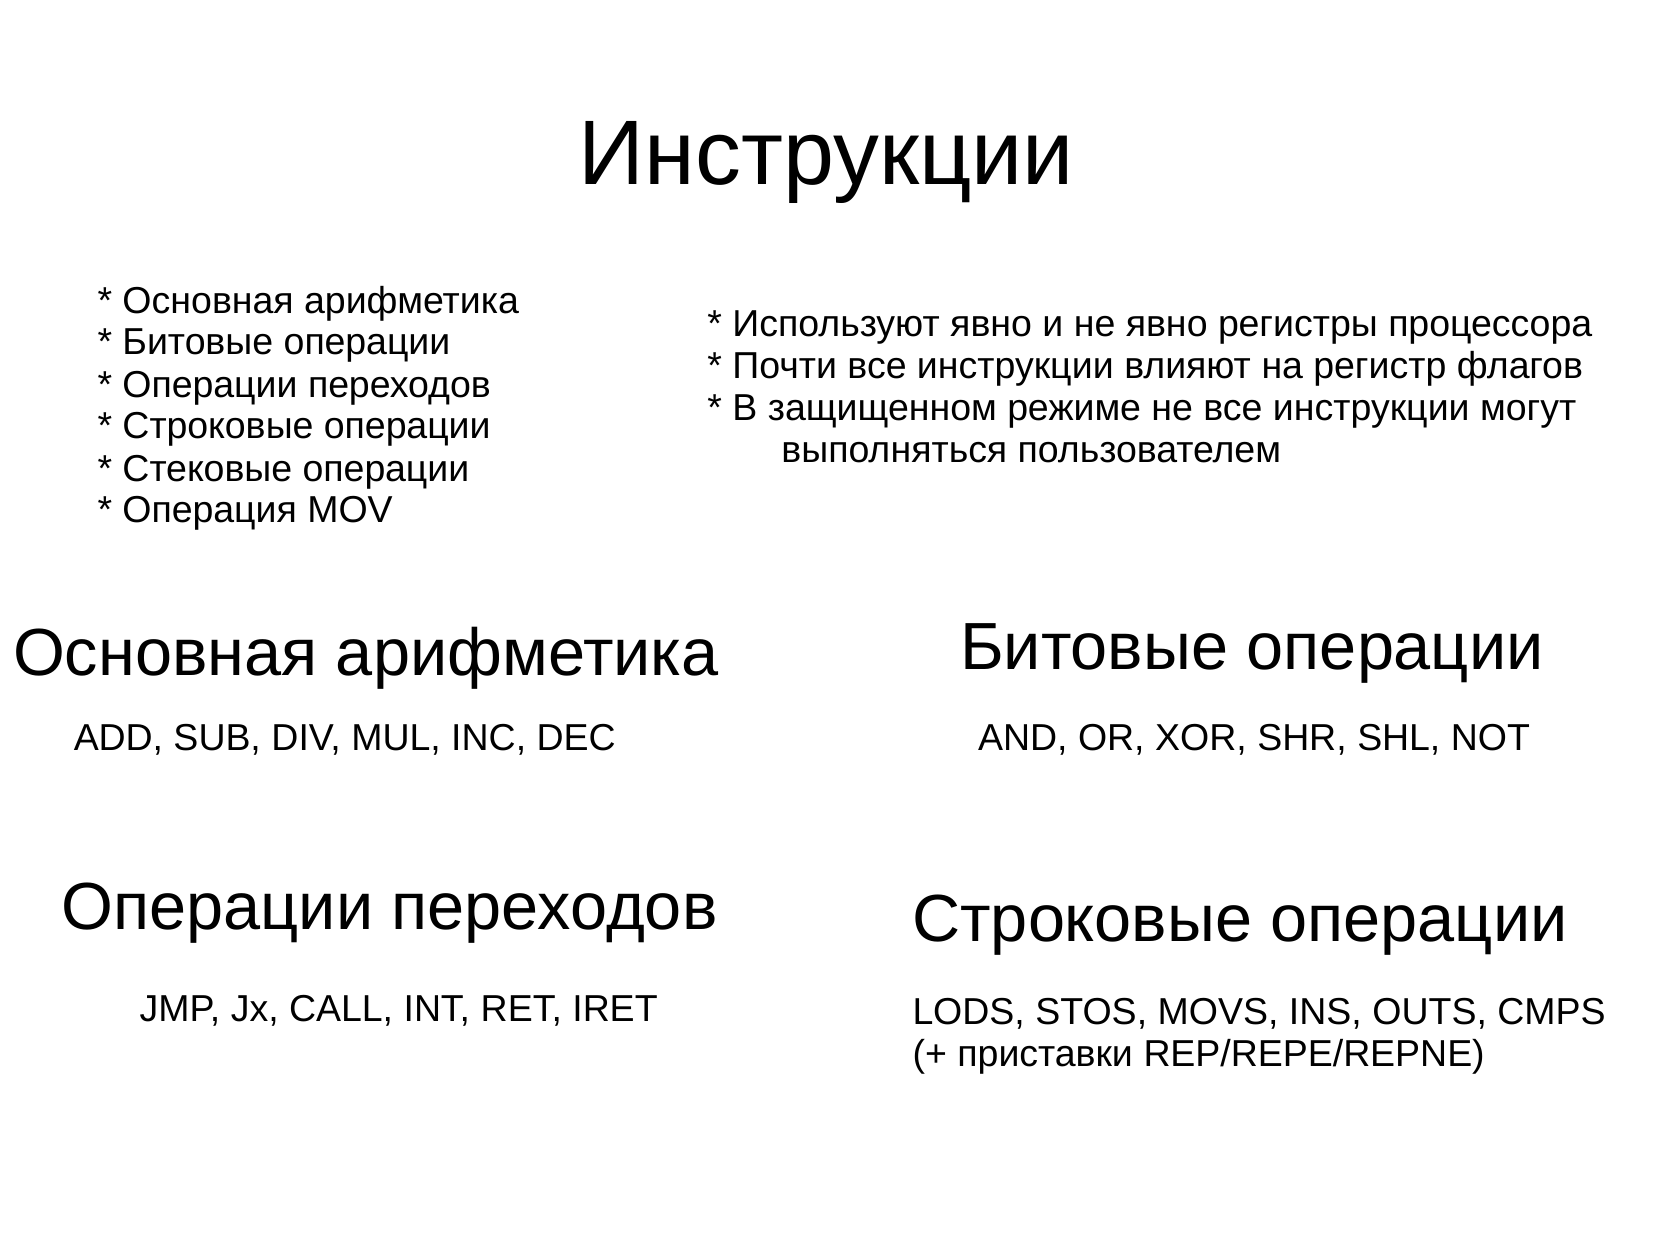

# Инструкции
* Основная арифметика
* Битовые операции
* Операции переходов
* Строковые операции
* Стековые операции
* Операция MOV
* Используют явно и не явно регистры процессора
* Почти все инструкции влияют на регистр флагов
* В защищенном режиме не все инструкции могут
	выполняться пользователем
Битовые операции
Основная арифметика
ADD, SUB, DIV, MUL, INC, DEC
AND, OR, XOR, SHR, SHL, NOT
Операции переходов
Строковые операции
JMP, Jx, CALL, INT, RET, IRET
LODS, STOS, MOVS, INS, OUTS, CMPS
(+ приставки REP/REPE/REPNE)